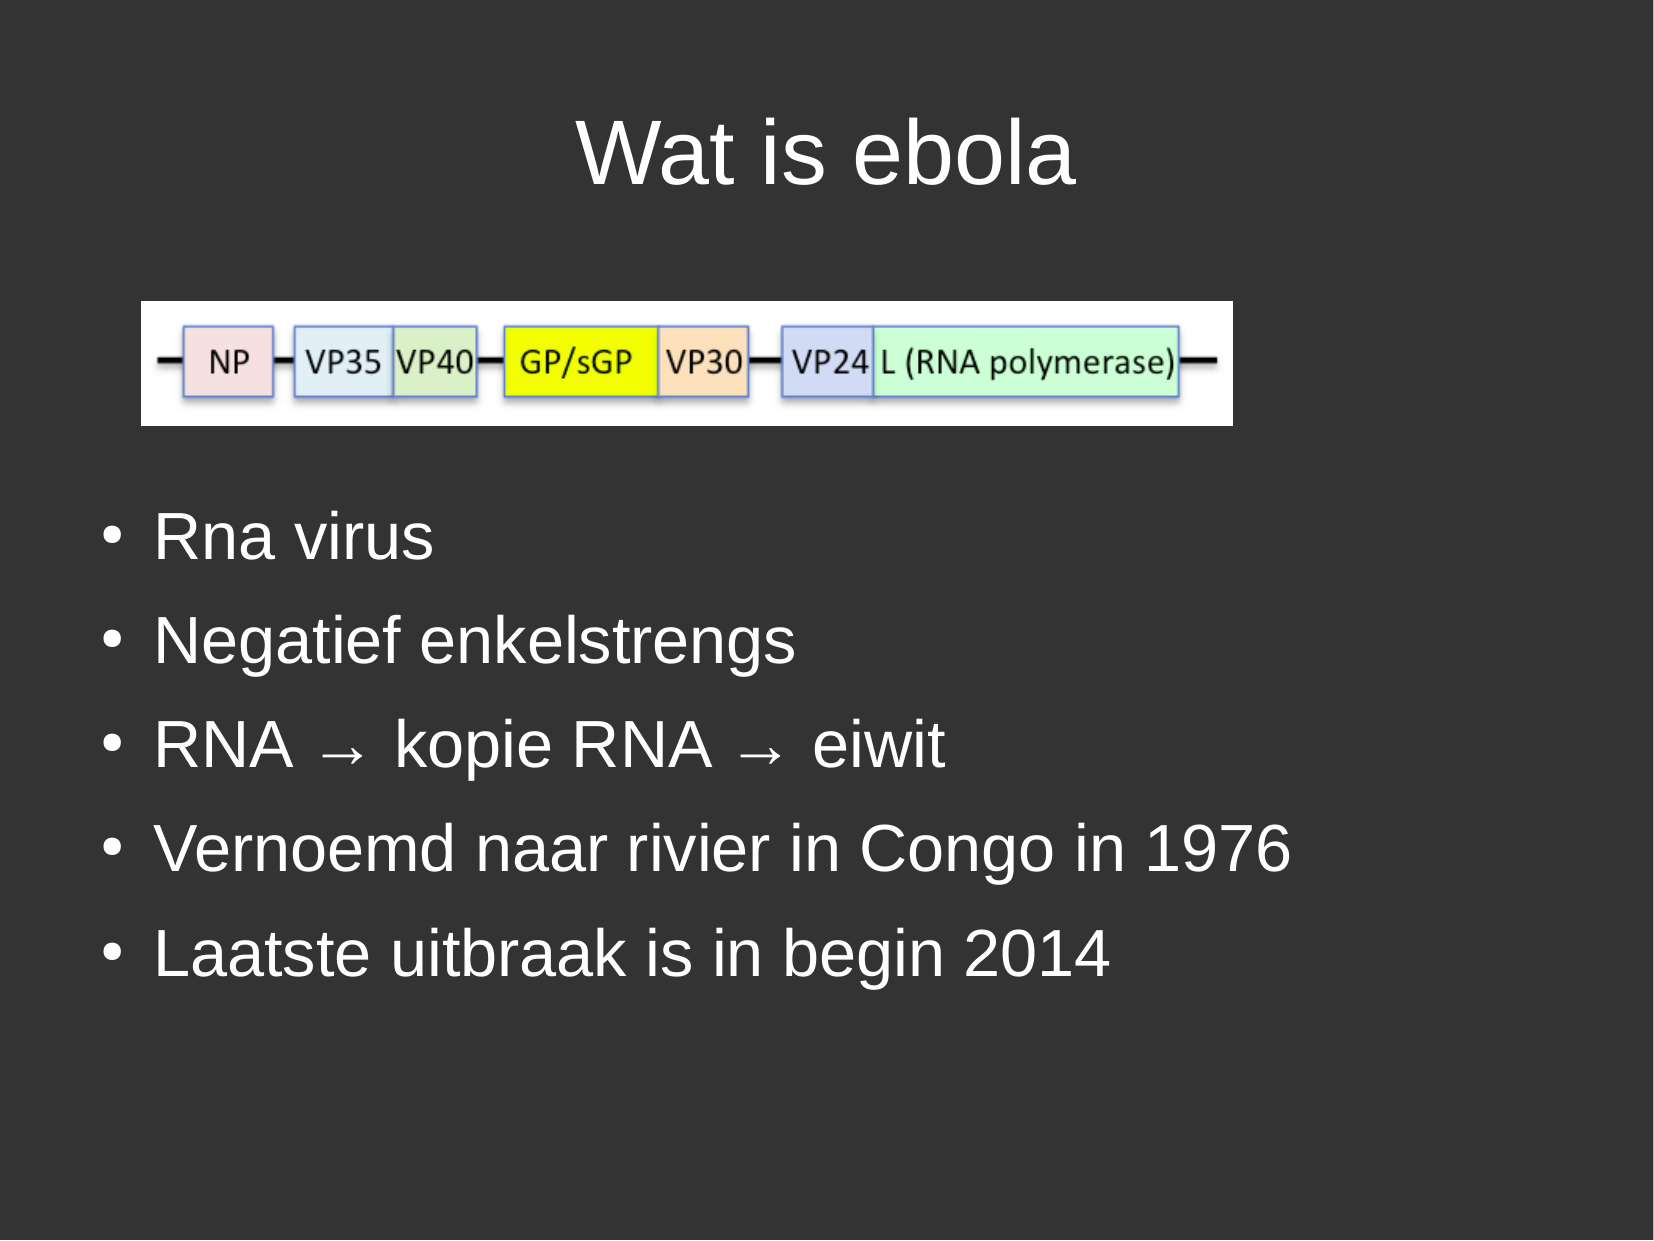

# Wat is ebola
Rna virus
Negatief enkelstrengs
RNA → kopie RNA → eiwit
Vernoemd naar rivier in Congo in 1976
Laatste uitbraak is in begin 2014